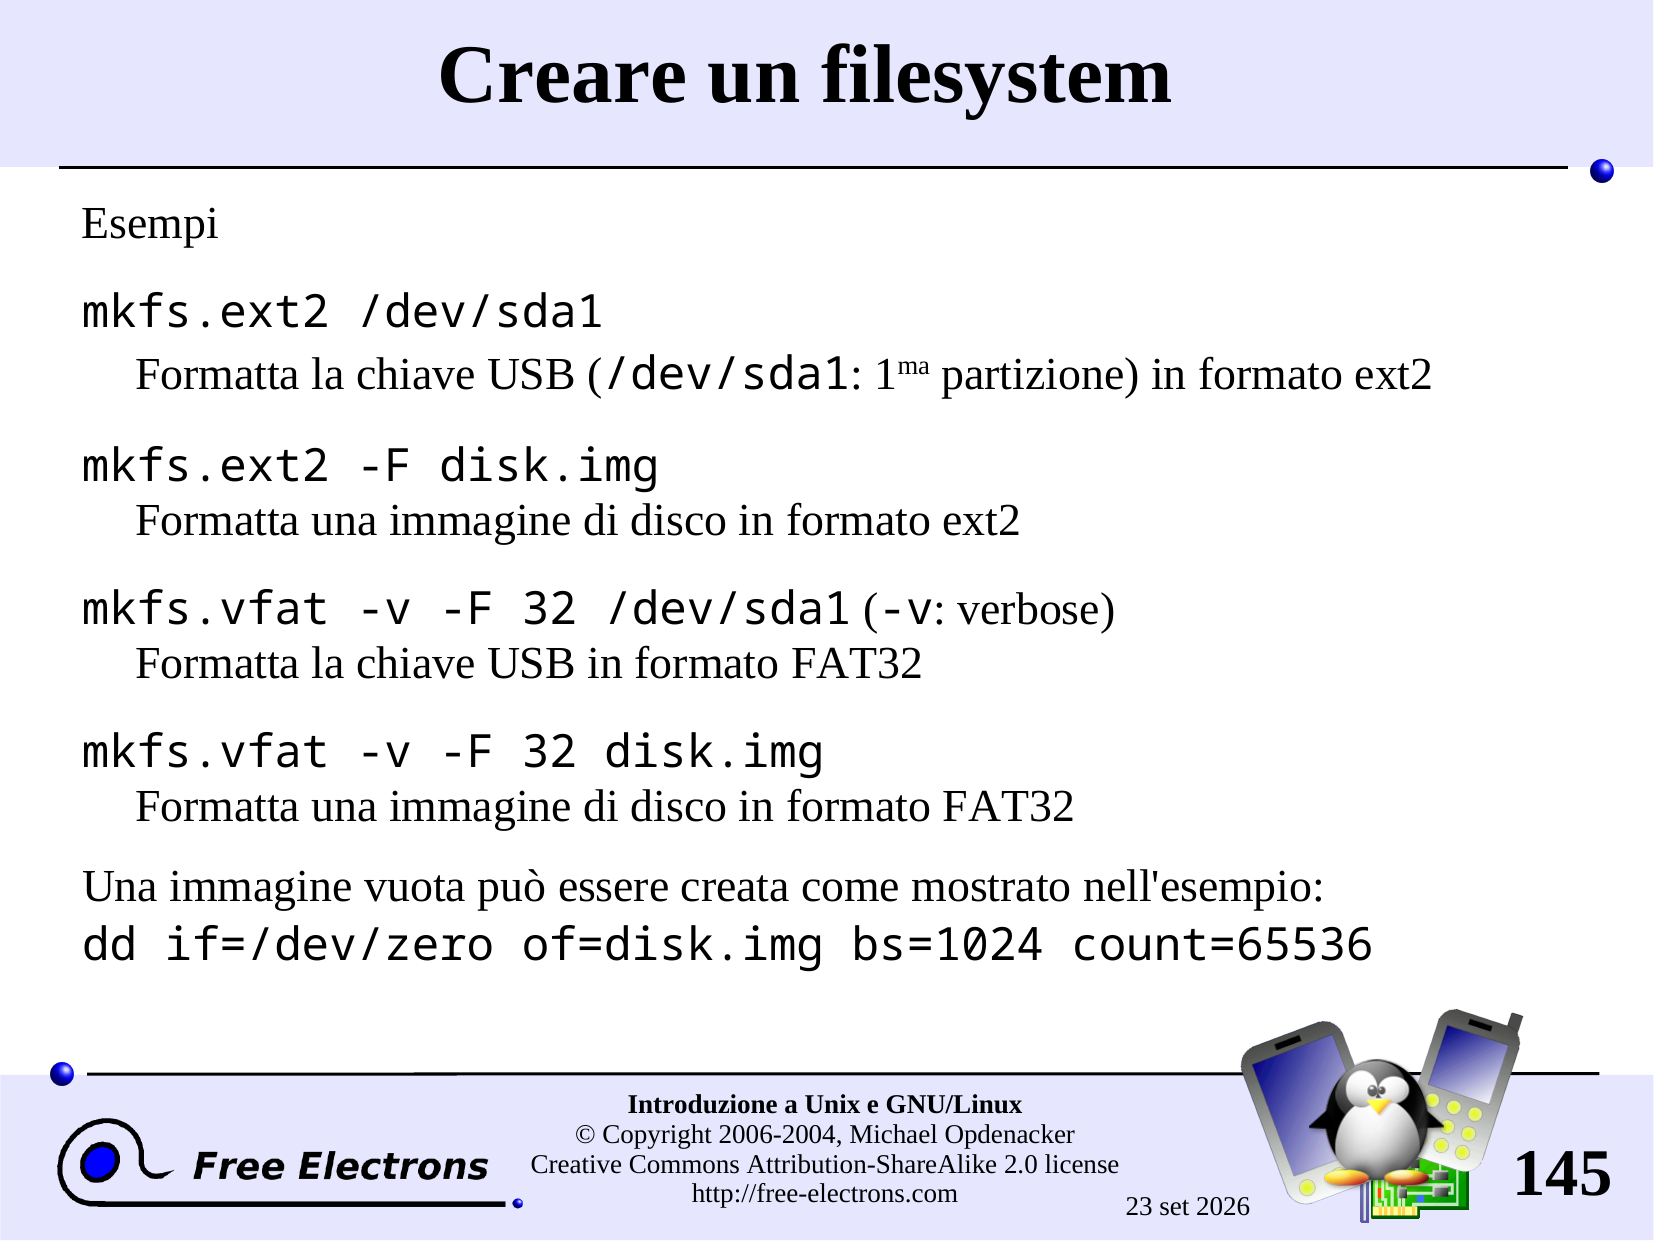

# Creare un filesystem
Esempi
mkfs.ext2 /dev/sda1
Formatta la chiave USB (/dev/sda1: 1ma partizione) in formato ext2
mkfs.ext2 -F disk.img
Formatta una immagine di disco in formato ext2
mkfs.vfat -v -F 32 /dev/sda1 (-v: verbose)
Formatta la chiave USB in formato FAT32
mkfs.vfat -v -F 32 disk.img
Formatta una immagine di disco in formato FAT32
Una immagine vuota può essere creata come mostrato nell'esempio:
dd if=/dev/zero of=disk.img bs=1024 count=65536